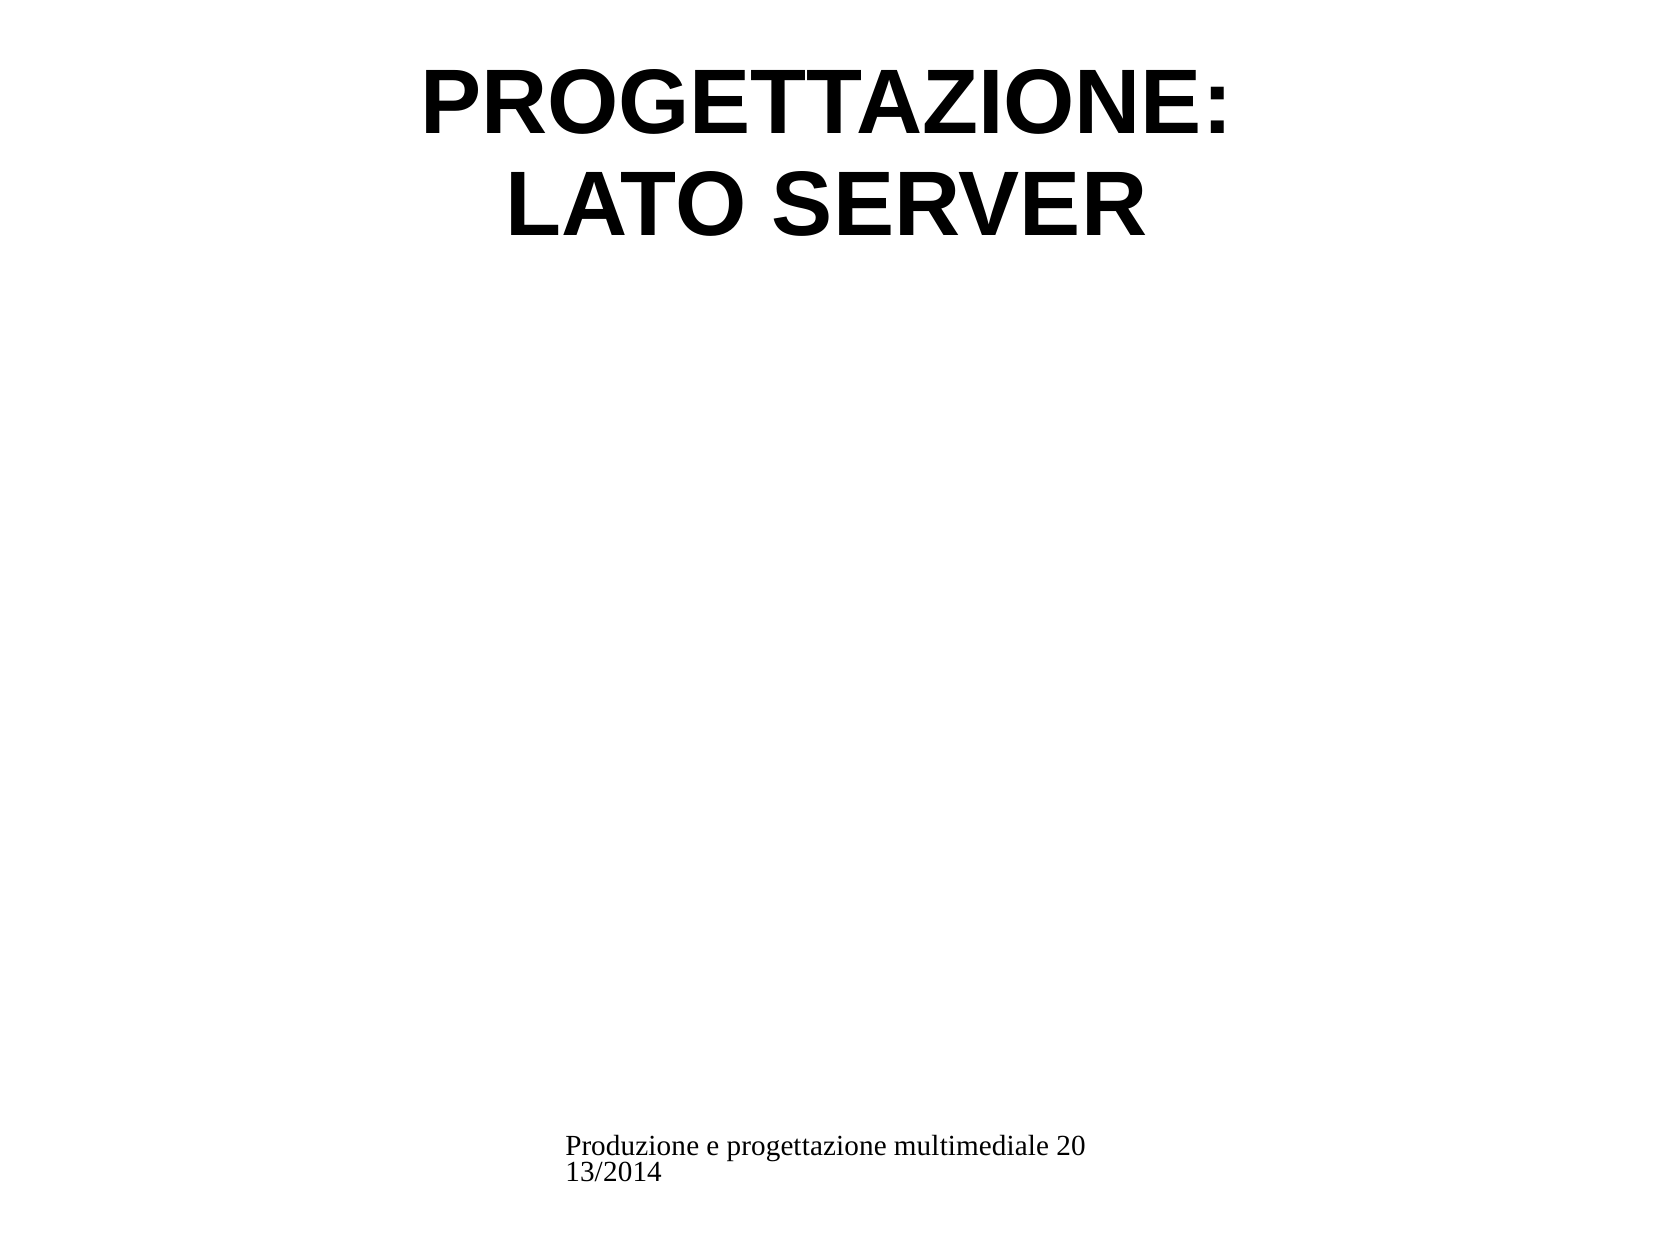

# PROGETTAZIONE: LATO SERVER
Produzione e progettazione multimediale 2013/2014